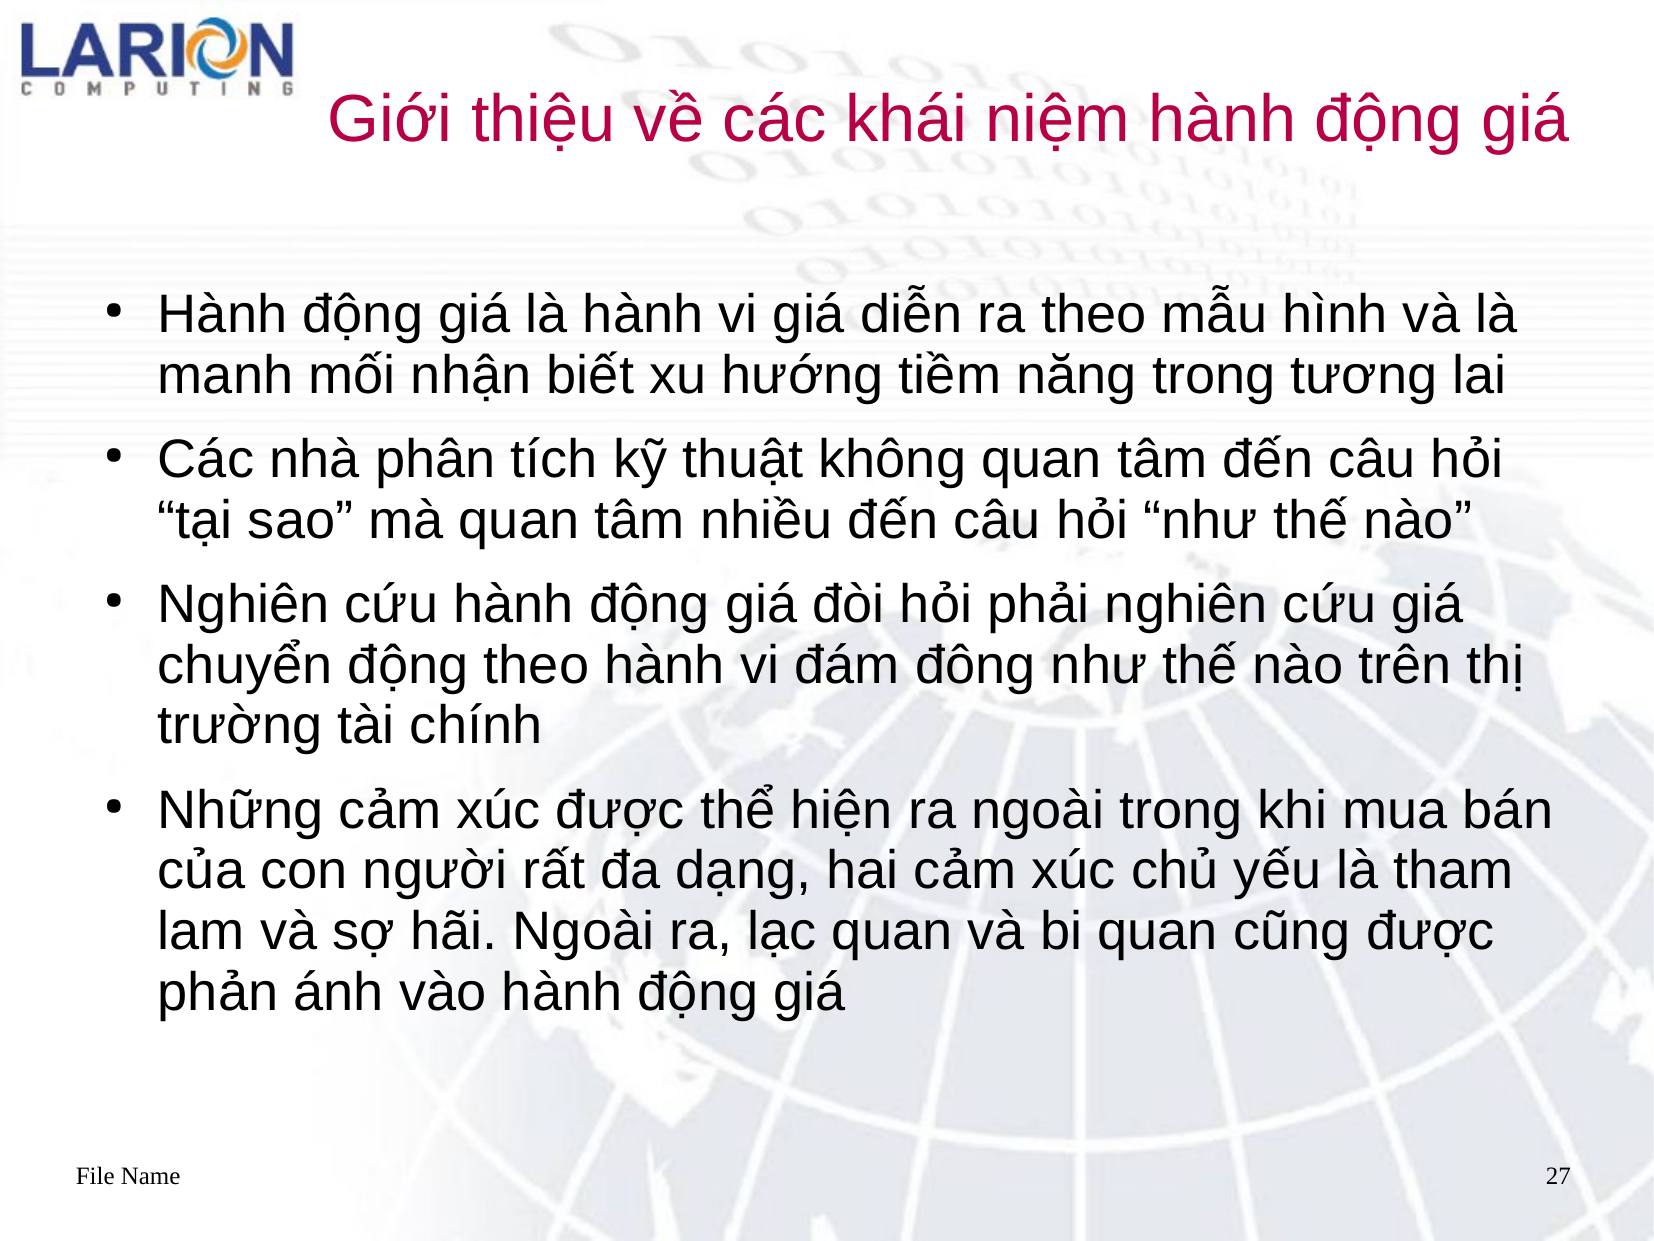

# Giới thiệu về các khái niệm hành động giá
Hành động giá là hành vi giá diễn ra theo mẫu hình và là manh mối nhận biết xu hướng tiềm năng trong tương lai
Các nhà phân tích kỹ thuật không quan tâm đến câu hỏi “tại sao” mà quan tâm nhiều đến câu hỏi “như thế nào”
Nghiên cứu hành động giá đòi hỏi phải nghiên cứu giá chuyển động theo hành vi đám đông như thế nào trên thị trường tài chính
Những cảm xúc được thể hiện ra ngoài trong khi mua bán của con người rất đa dạng, hai cảm xúc chủ yếu là tham lam và sợ hãi. Ngoài ra, lạc quan và bi quan cũng được phản ánh vào hành động giá
File Name
27